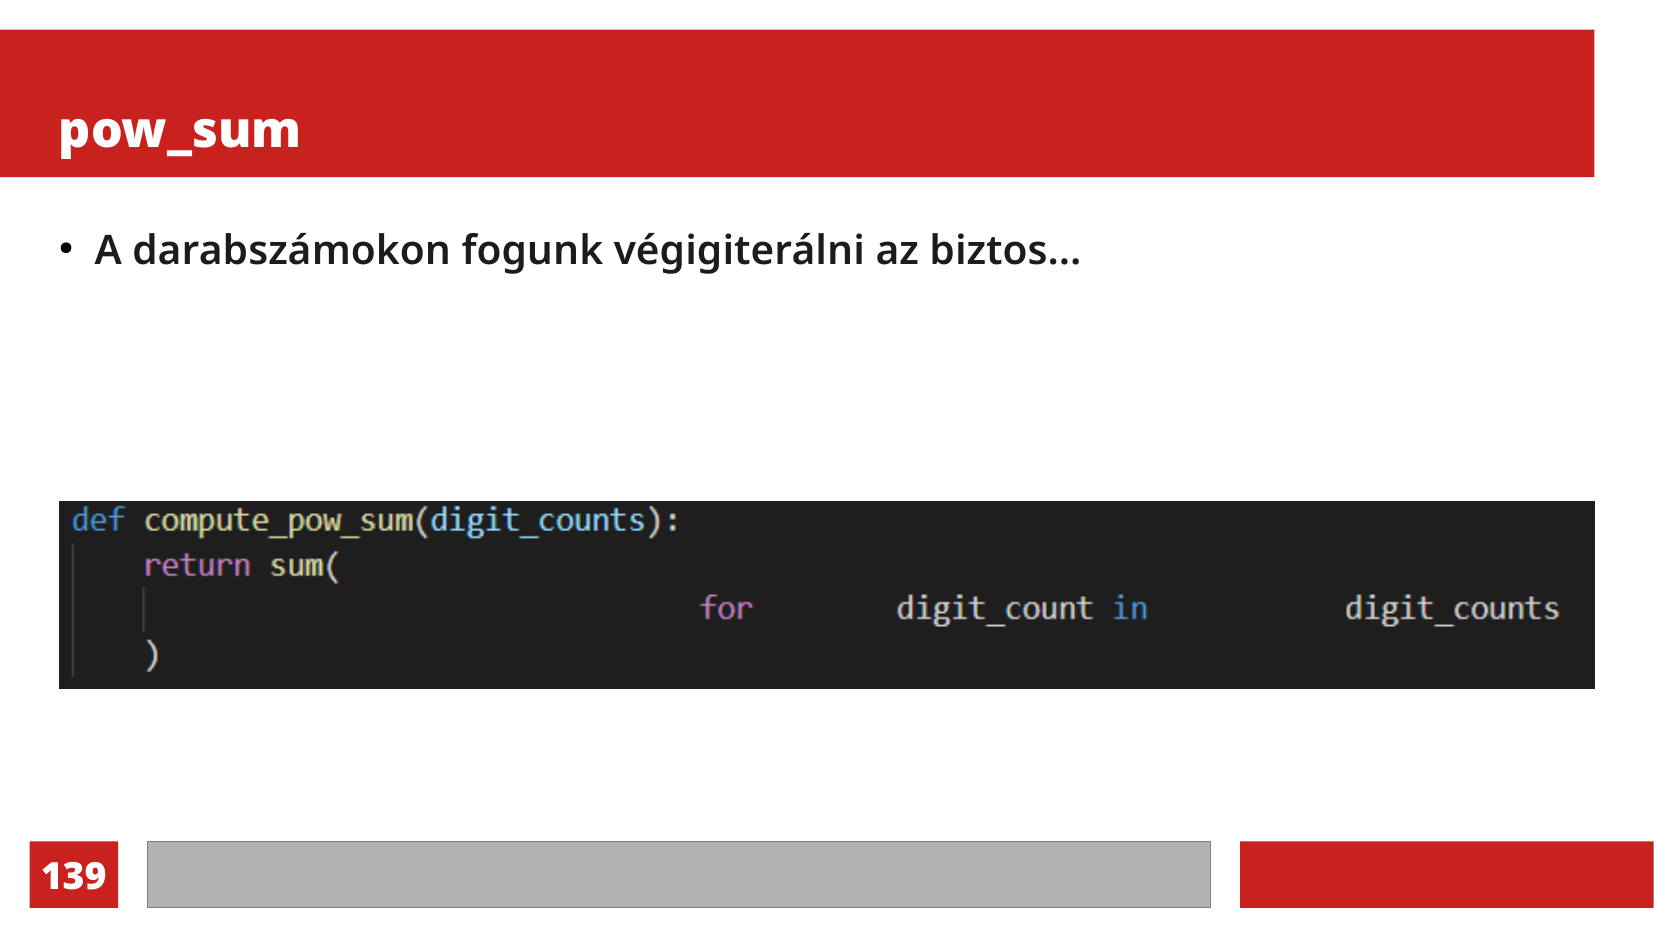

# pow_sum
A darabszámokon fogunk végigiterálni az biztos...
139